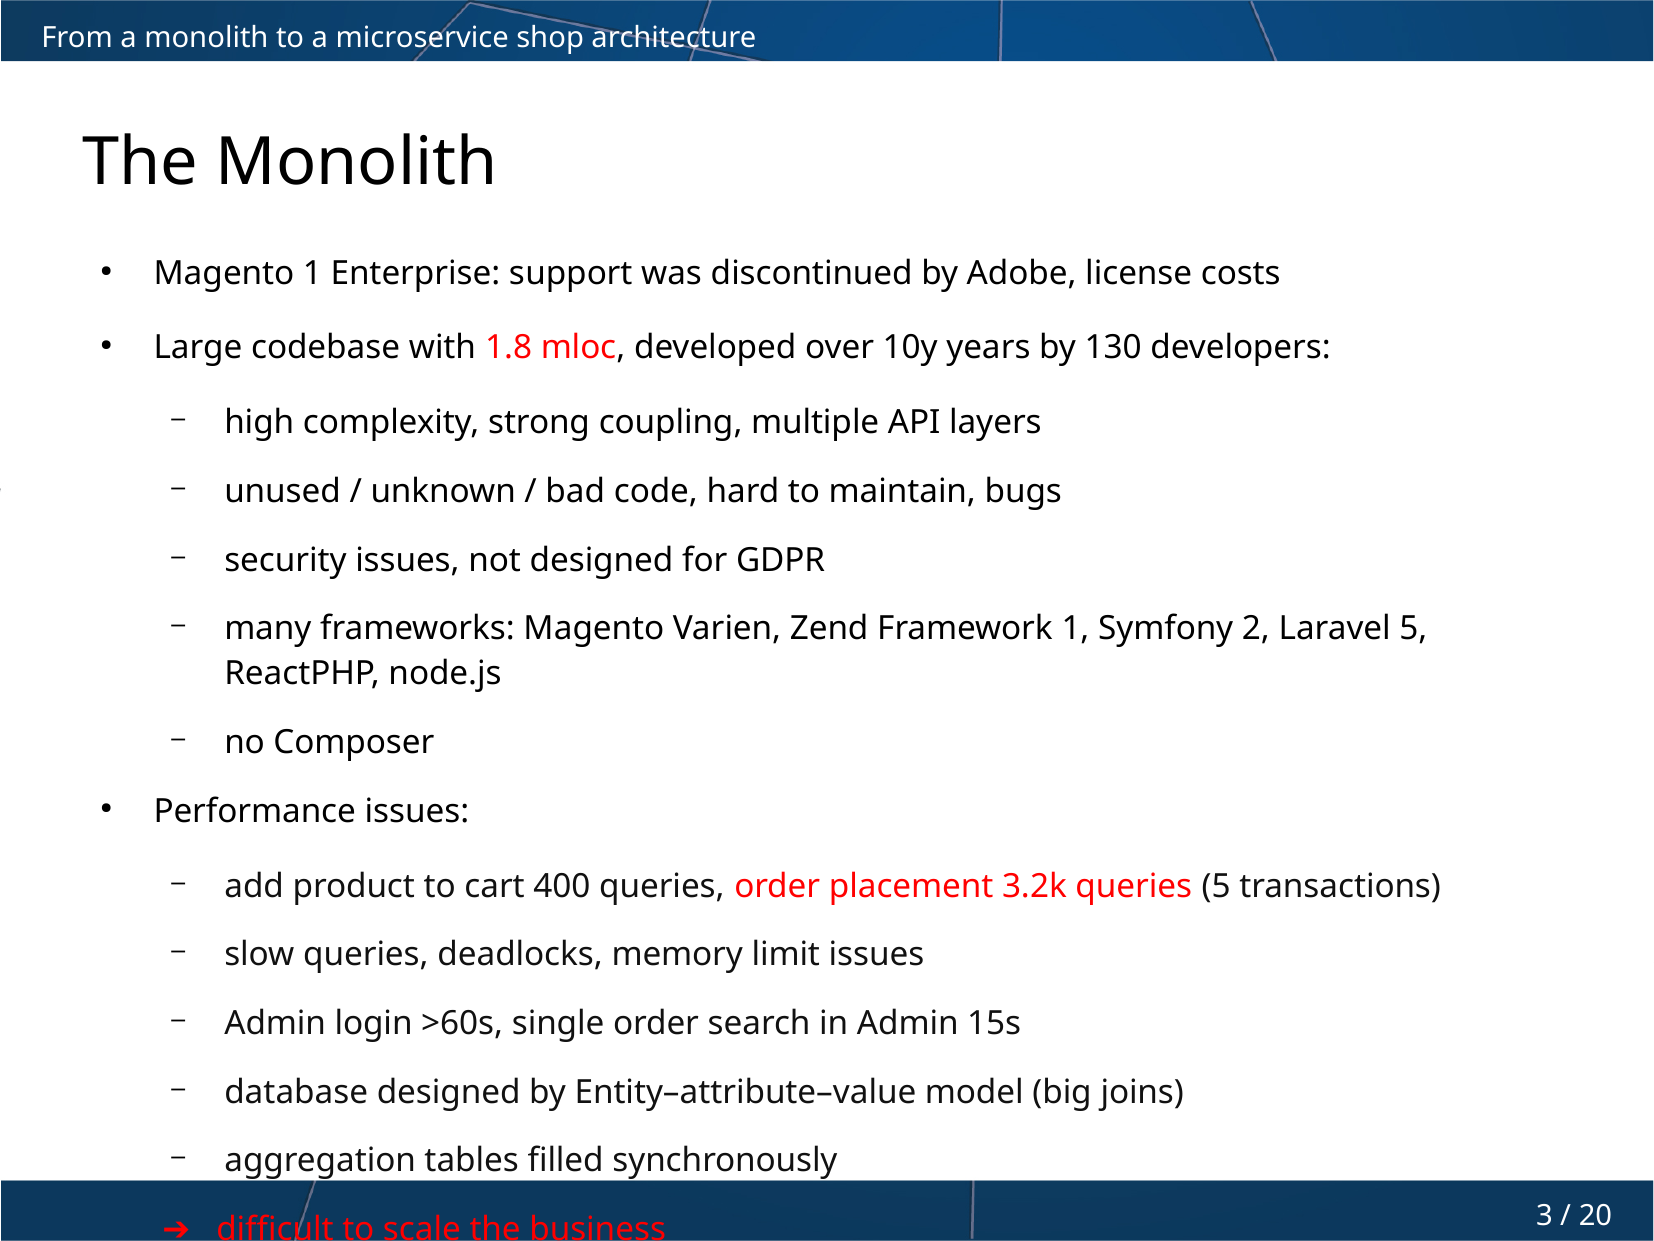

From a monolith to a microservice shop architecture
# The Monolith
Magento 1 Enterprise: support was discontinued by Adobe, license costs
Large codebase with 1.8 mloc, developed over 10y years by 130 developers:
high complexity, strong coupling, multiple API layers
unused / unknown / bad code, hard to maintain, bugs
security issues, not designed for GDPR
many frameworks: Magento Varien, Zend Framework 1, Symfony 2, Laravel 5,
ReactPHP, node.js
no Composer
Performance issues:
add product to cart 400 queries, order placement 3.2k queries (5 transactions)
slow queries, deadlocks, memory limit issues
Admin login >60s, single order search in Admin 15s
database designed by Entity–attribute–value model (big joins)
aggregation tables filled synchronously
 ➔ difficult to scale the business
3